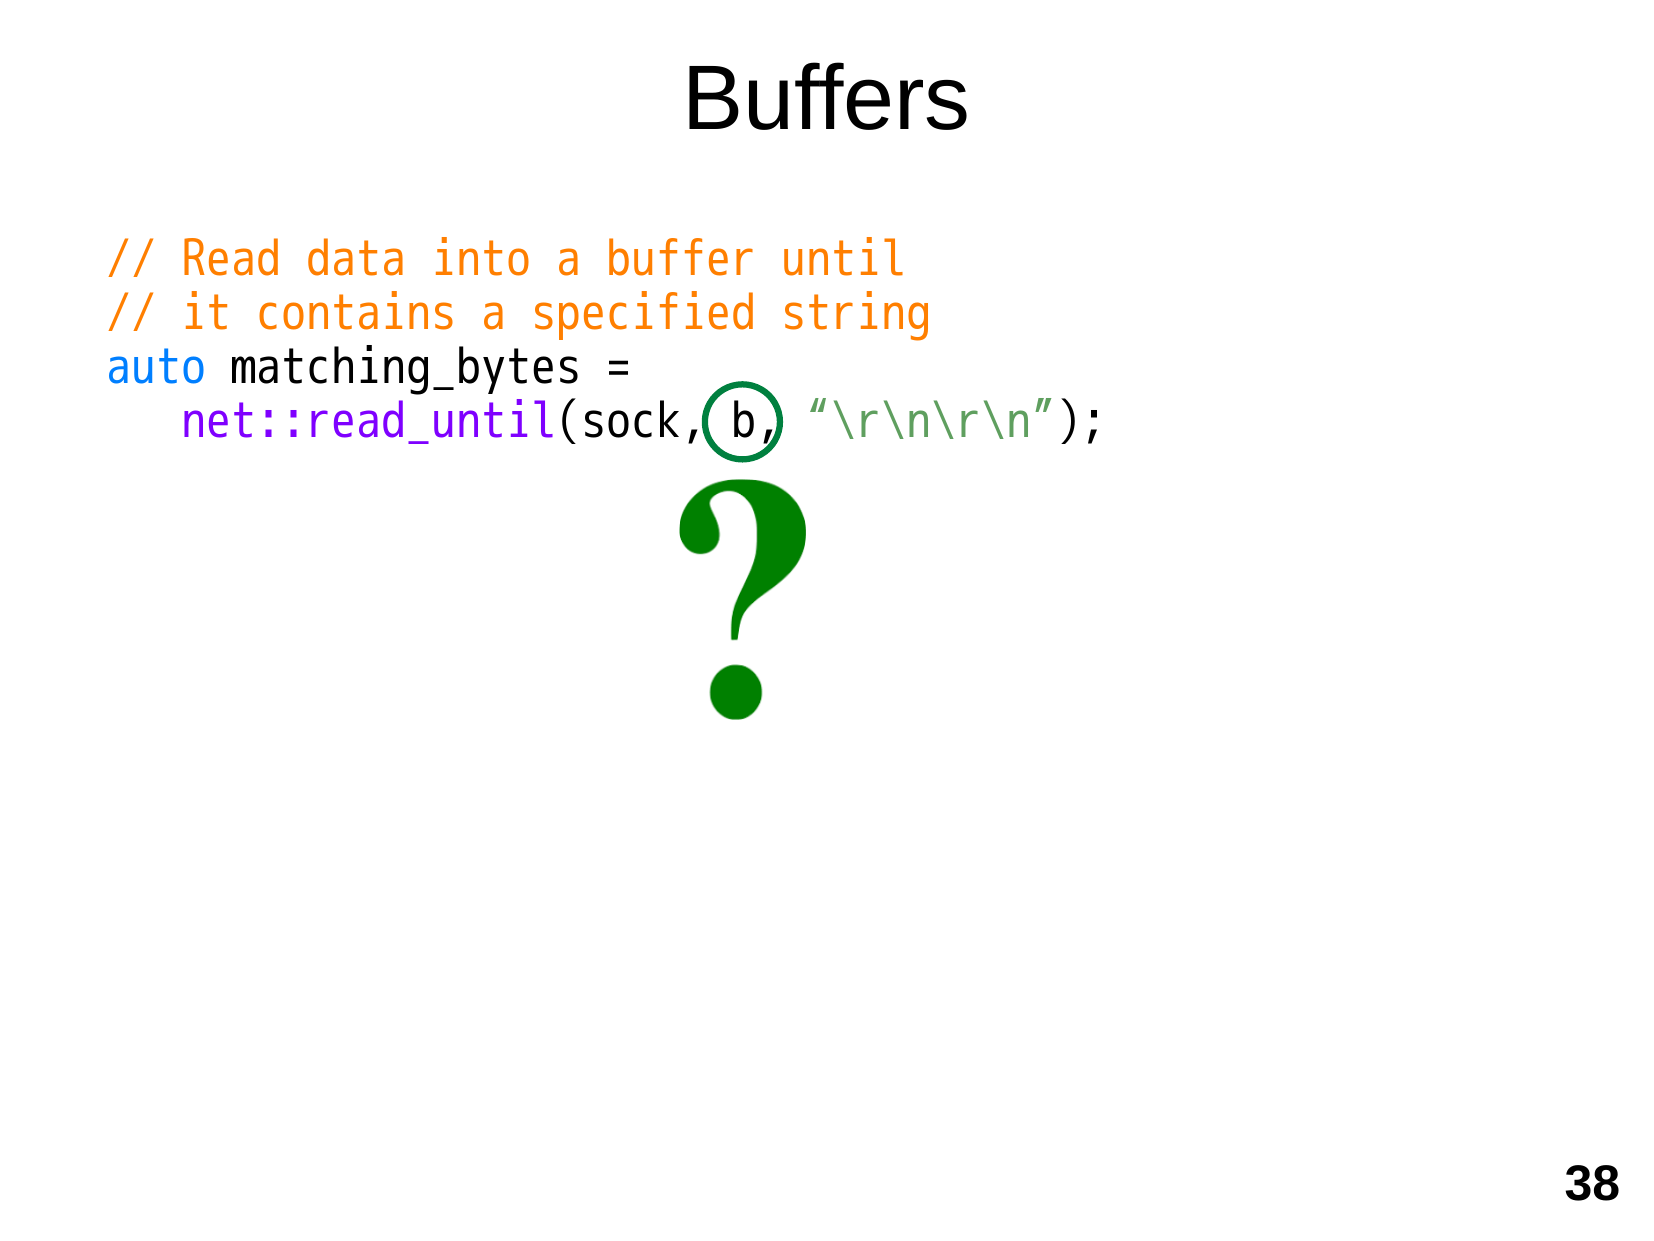

# Buffers
// Read data into a buffer until
// it contains a specified string
auto matching_bytes =
	net::read_until(sock, b, “\r\n\r\n”);
38